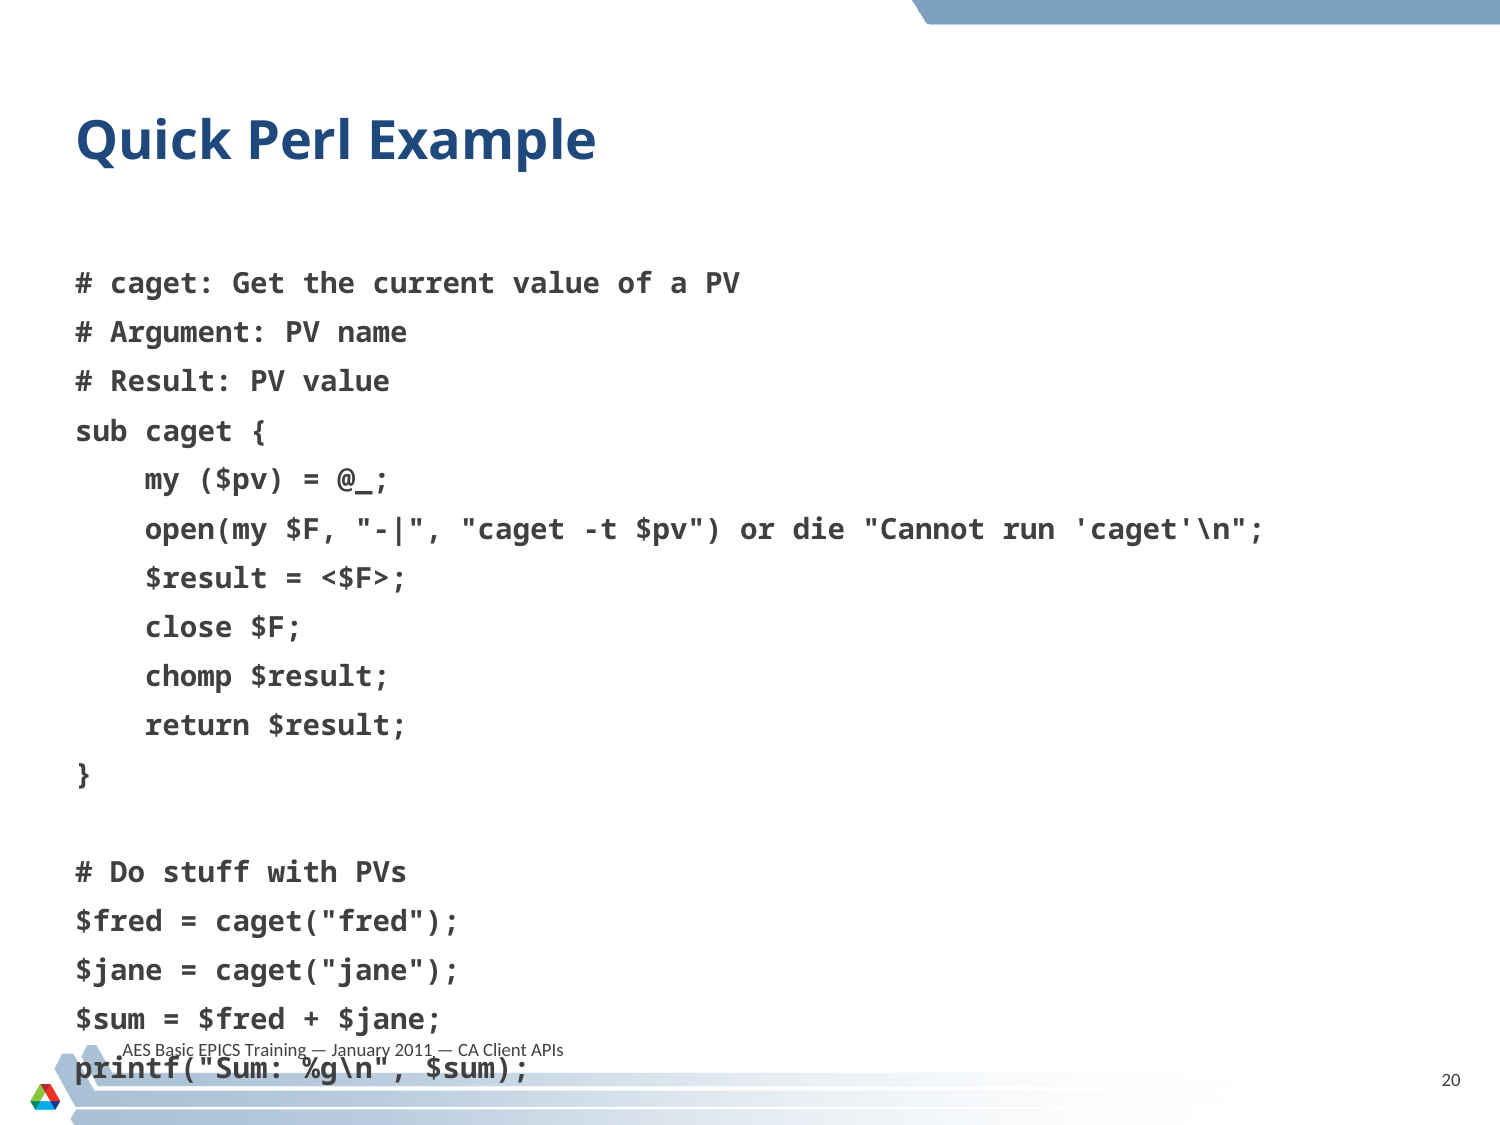

# Quick Perl Example
# caget: Get the current value of a PV
# Argument: PV name
# Result: PV value
sub caget {
 my ($pv) = @_;
 open(my $F, "-|", "caget -t $pv") or die "Cannot run 'caget'\n";
 $result = <$F>;
 close $F;
 chomp $result;
 return $result;
}
# Do stuff with PVs
$fred = caget("fred");
$jane = caget("jane");
$sum = $fred + $jane;
printf("Sum: %g\n", $sum);
AES Basic EPICS Training — January 2011 — CA Client APIs
20